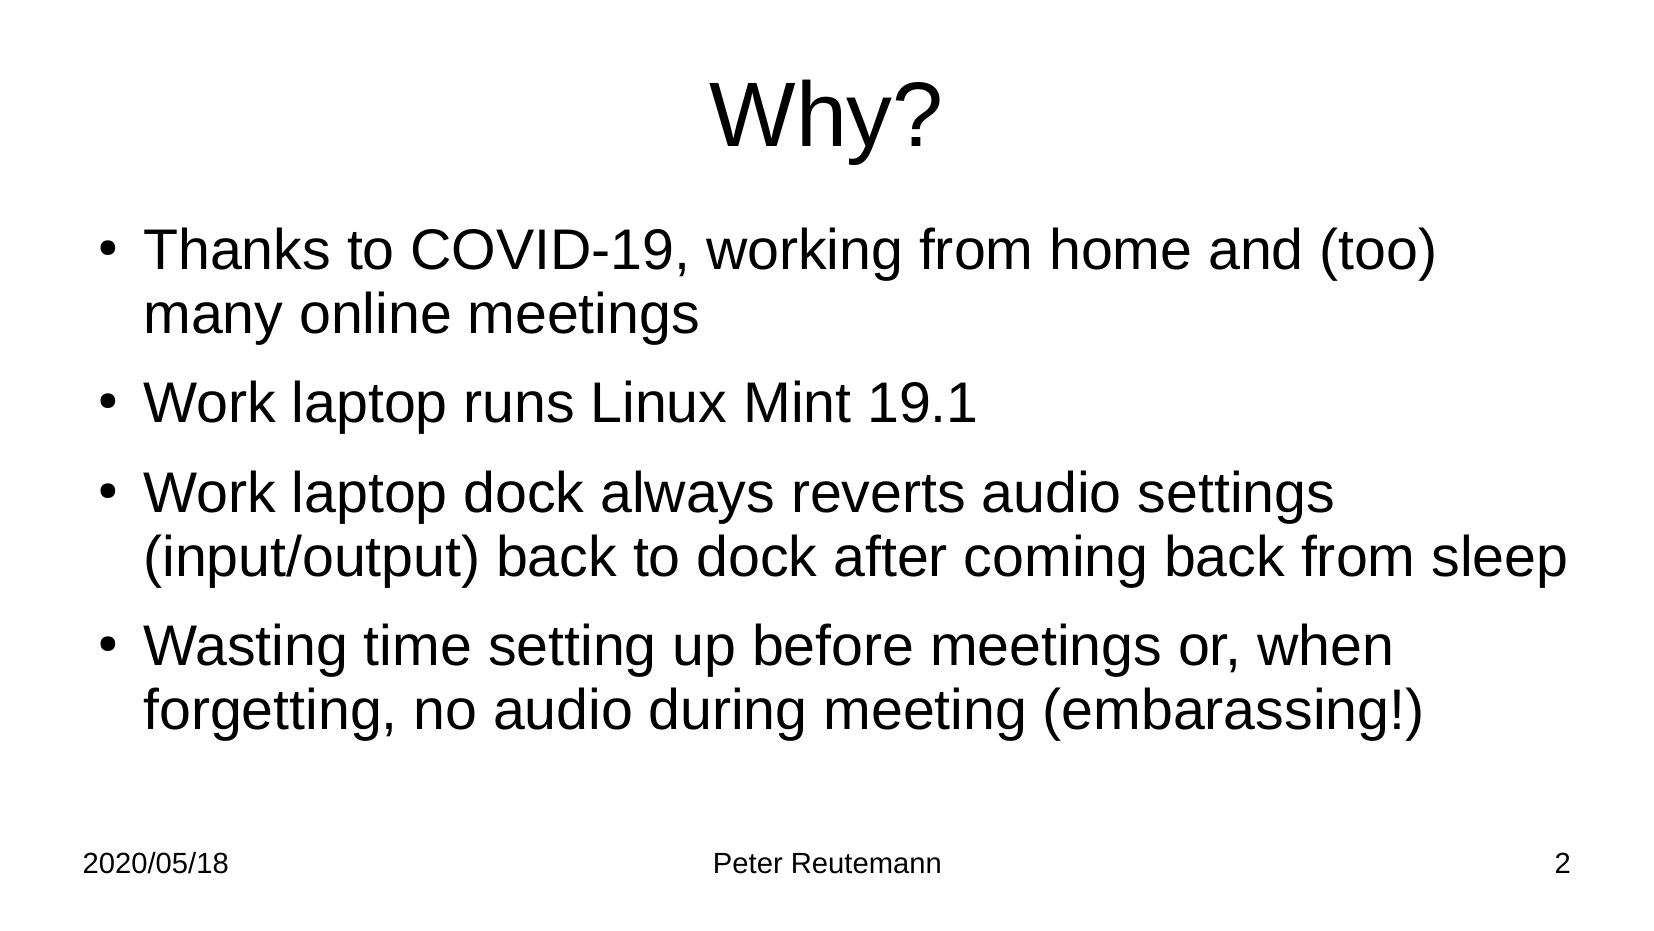

# Why?
Thanks to COVID-19, working from home and (too) many online meetings
Work laptop runs Linux Mint 19.1
Work laptop dock always reverts audio settings (input/output) back to dock after coming back from sleep
Wasting time setting up before meetings or, when forgetting, no audio during meeting (embarassing!)
2020/05/18
Peter Reutemann
2